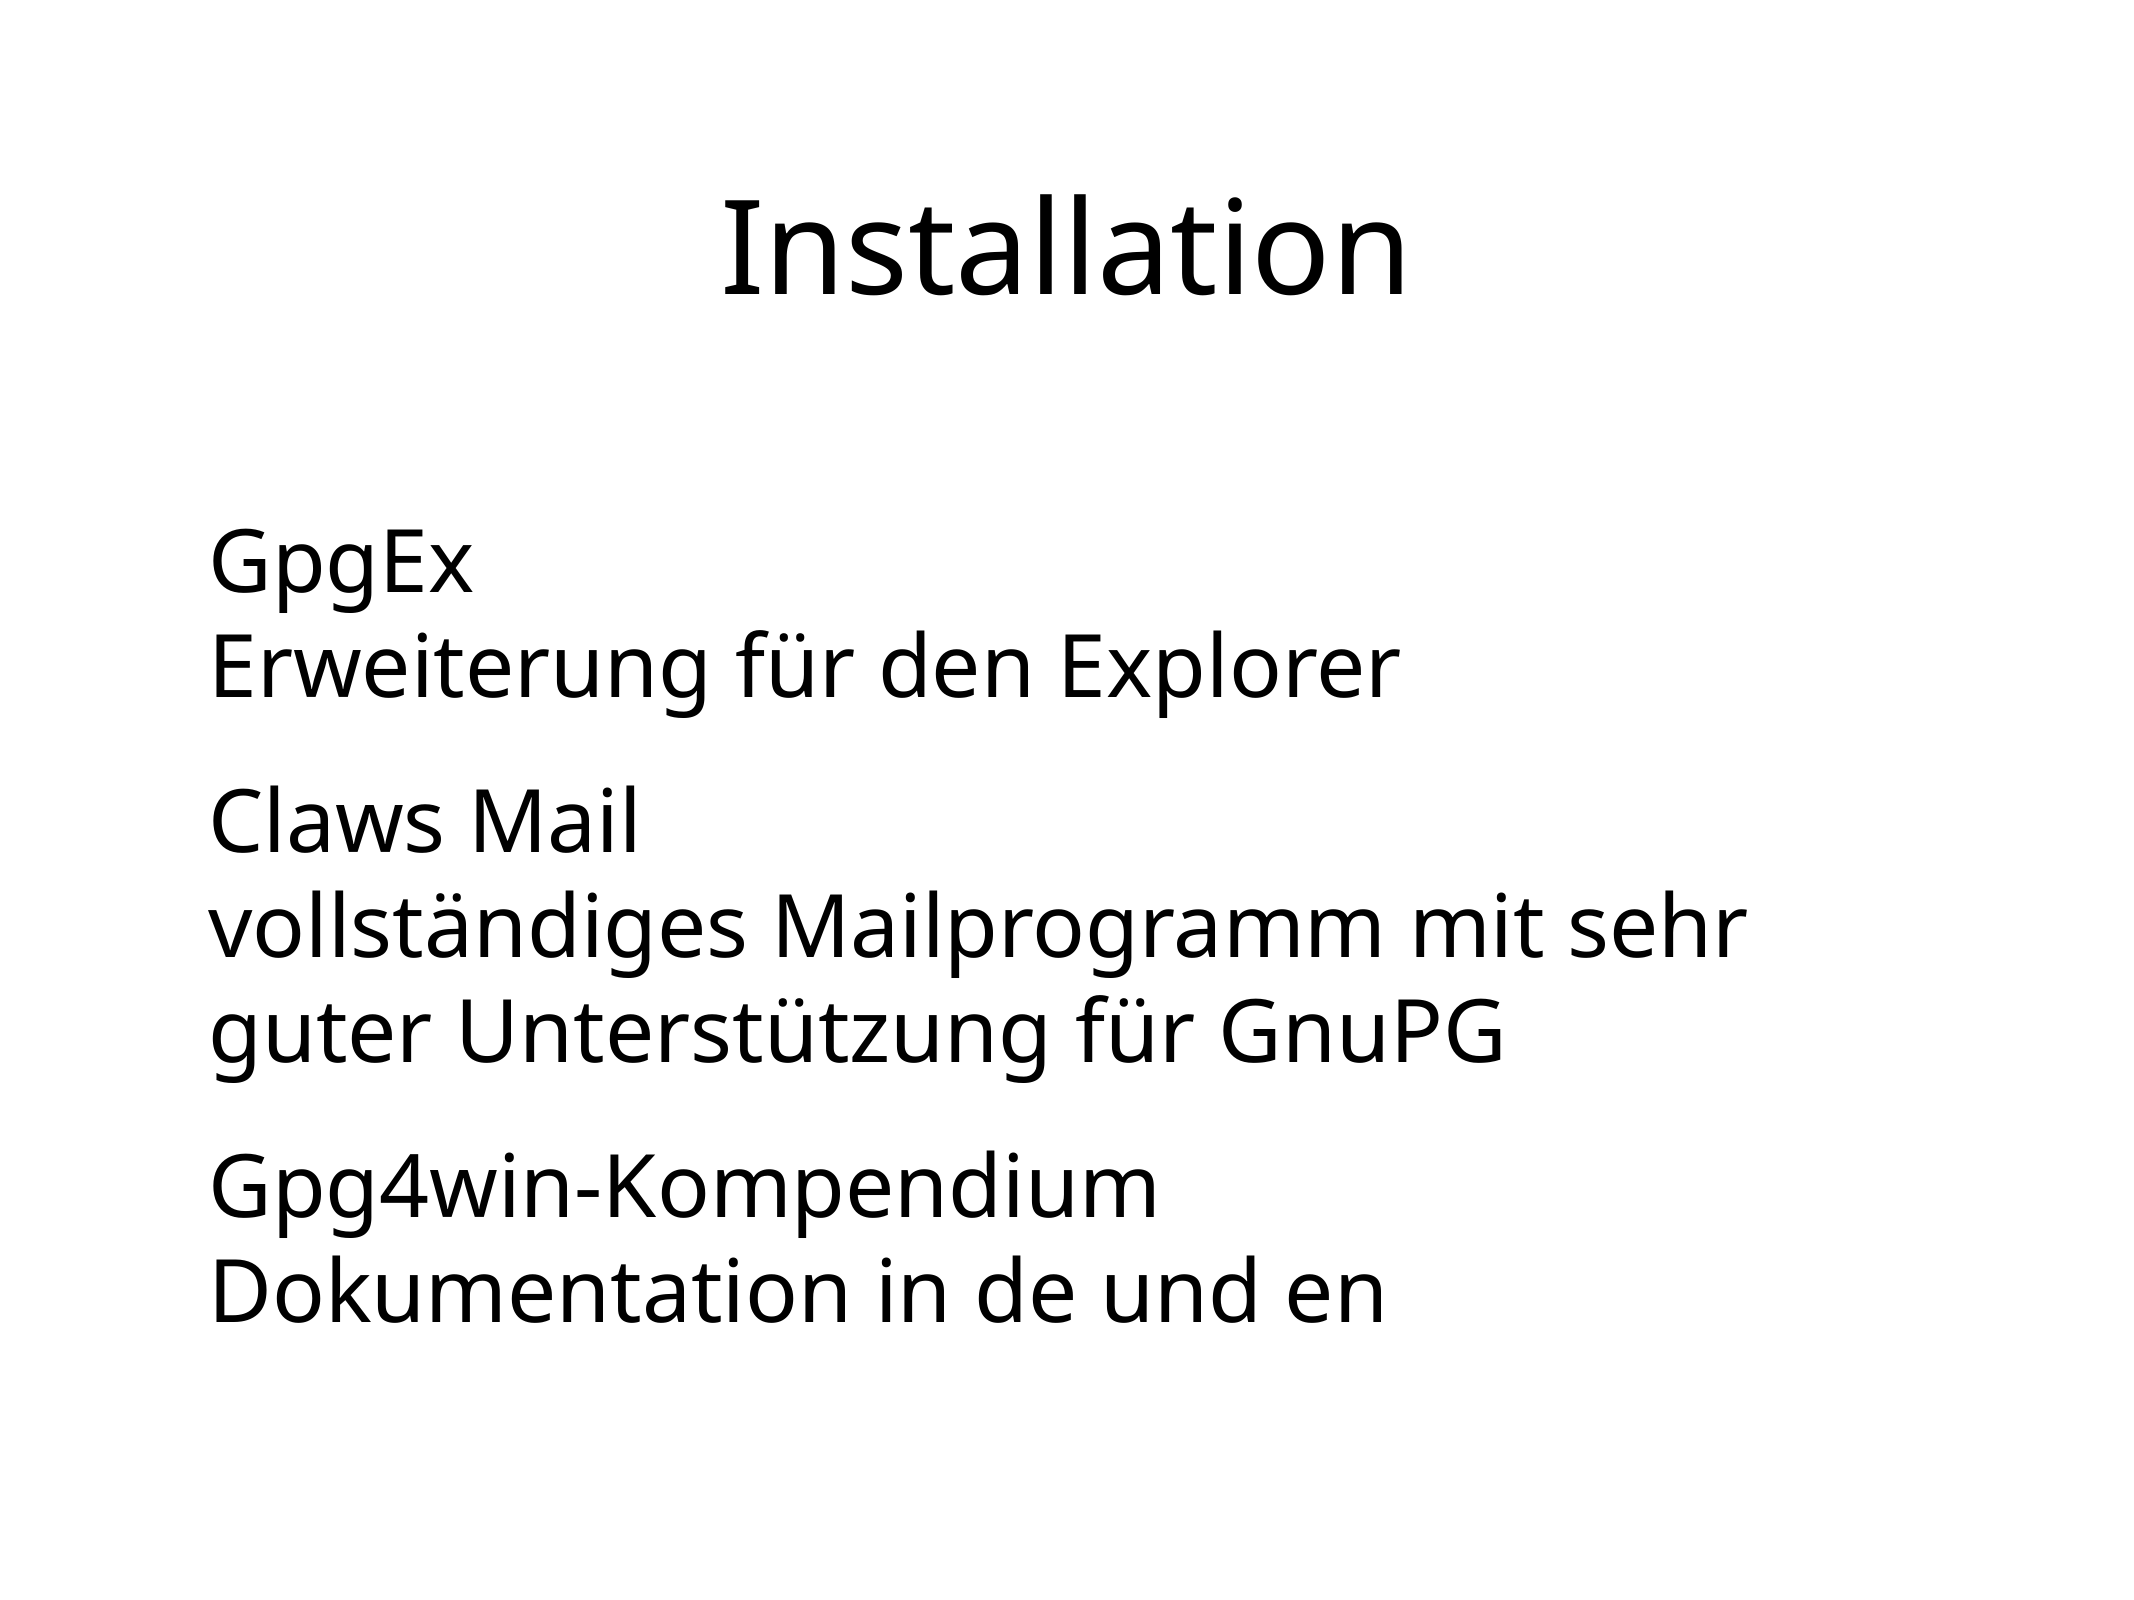

# Installation
GpgEx
Erweiterung für den Explorer
Claws Mail
vollständiges Mailprogramm mit sehr guter Unterstützung für GnuPG
Gpg4win-Kompendium
Dokumentation in de und en